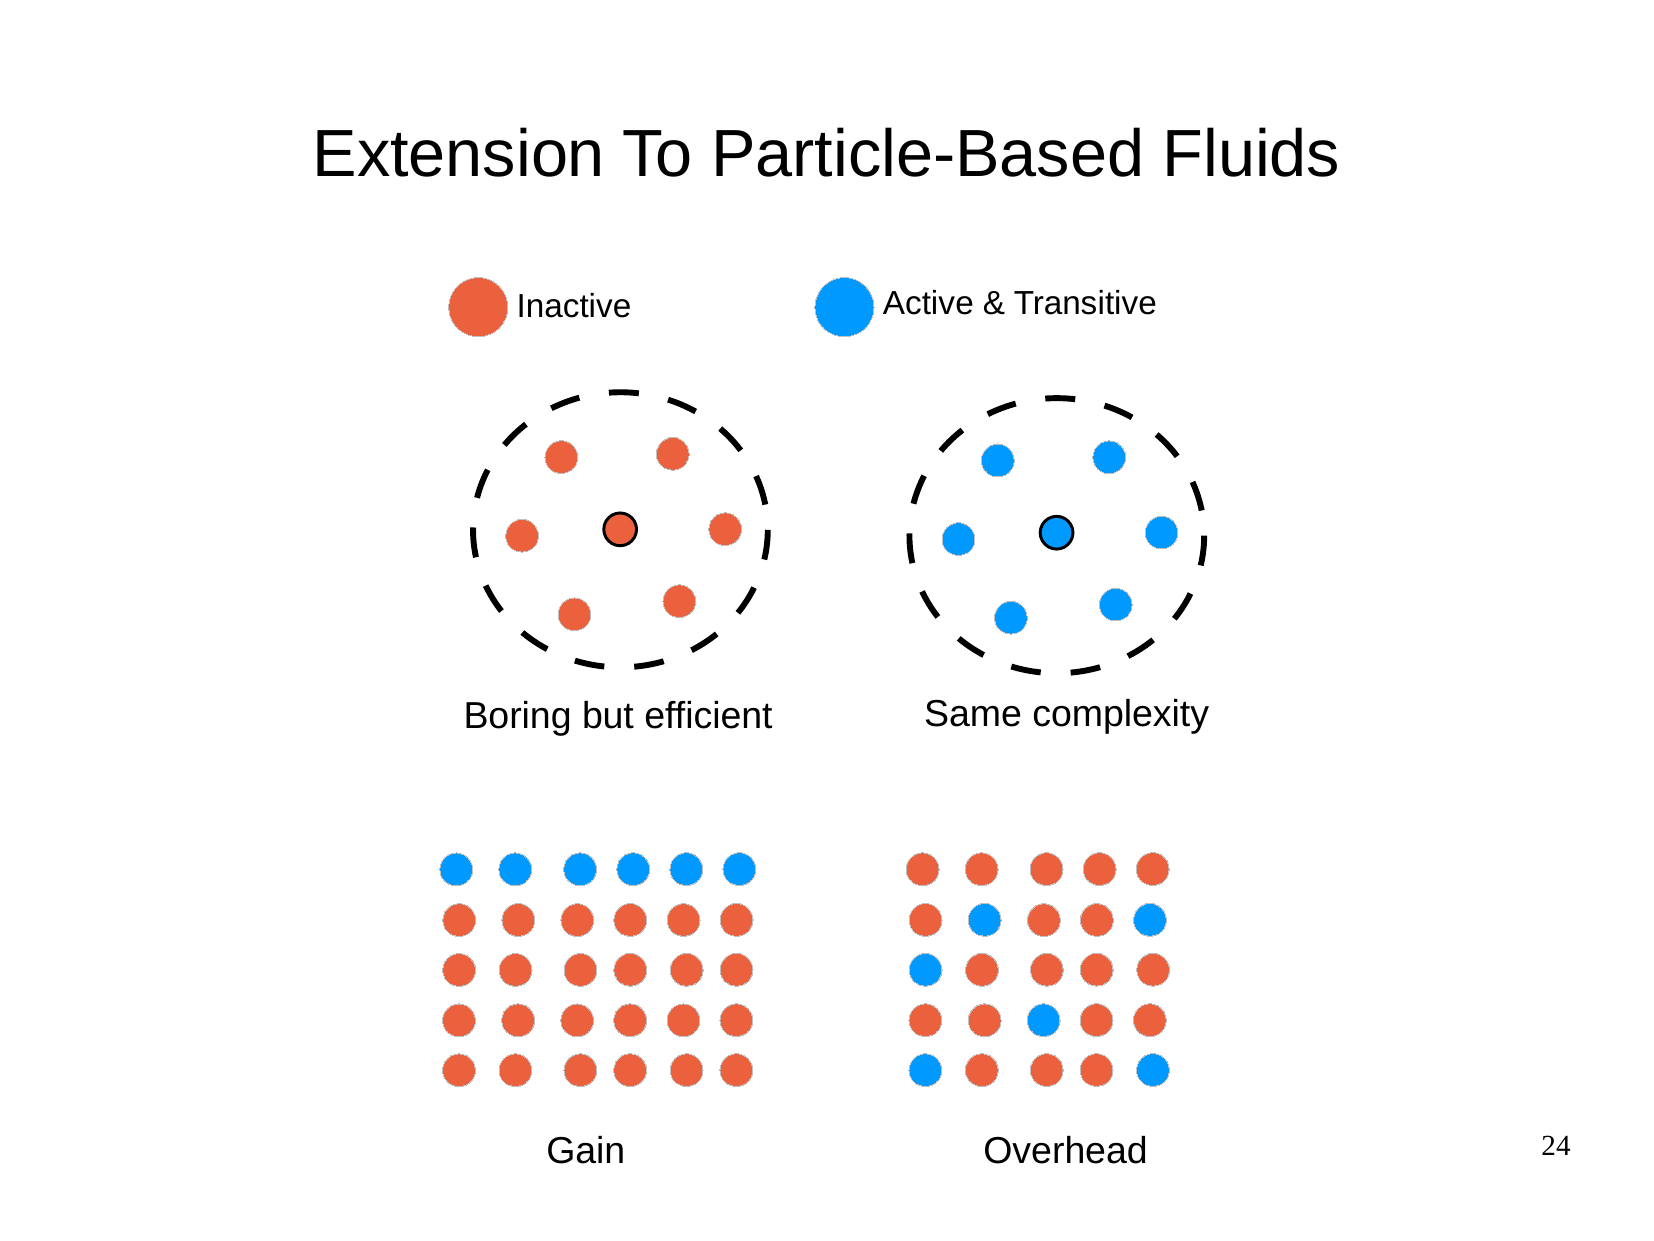

# Extension To Particle-Based Fluids
Active & Transitive
Inactive
Same complexity
Boring but efficient
Gain
Overhead
24